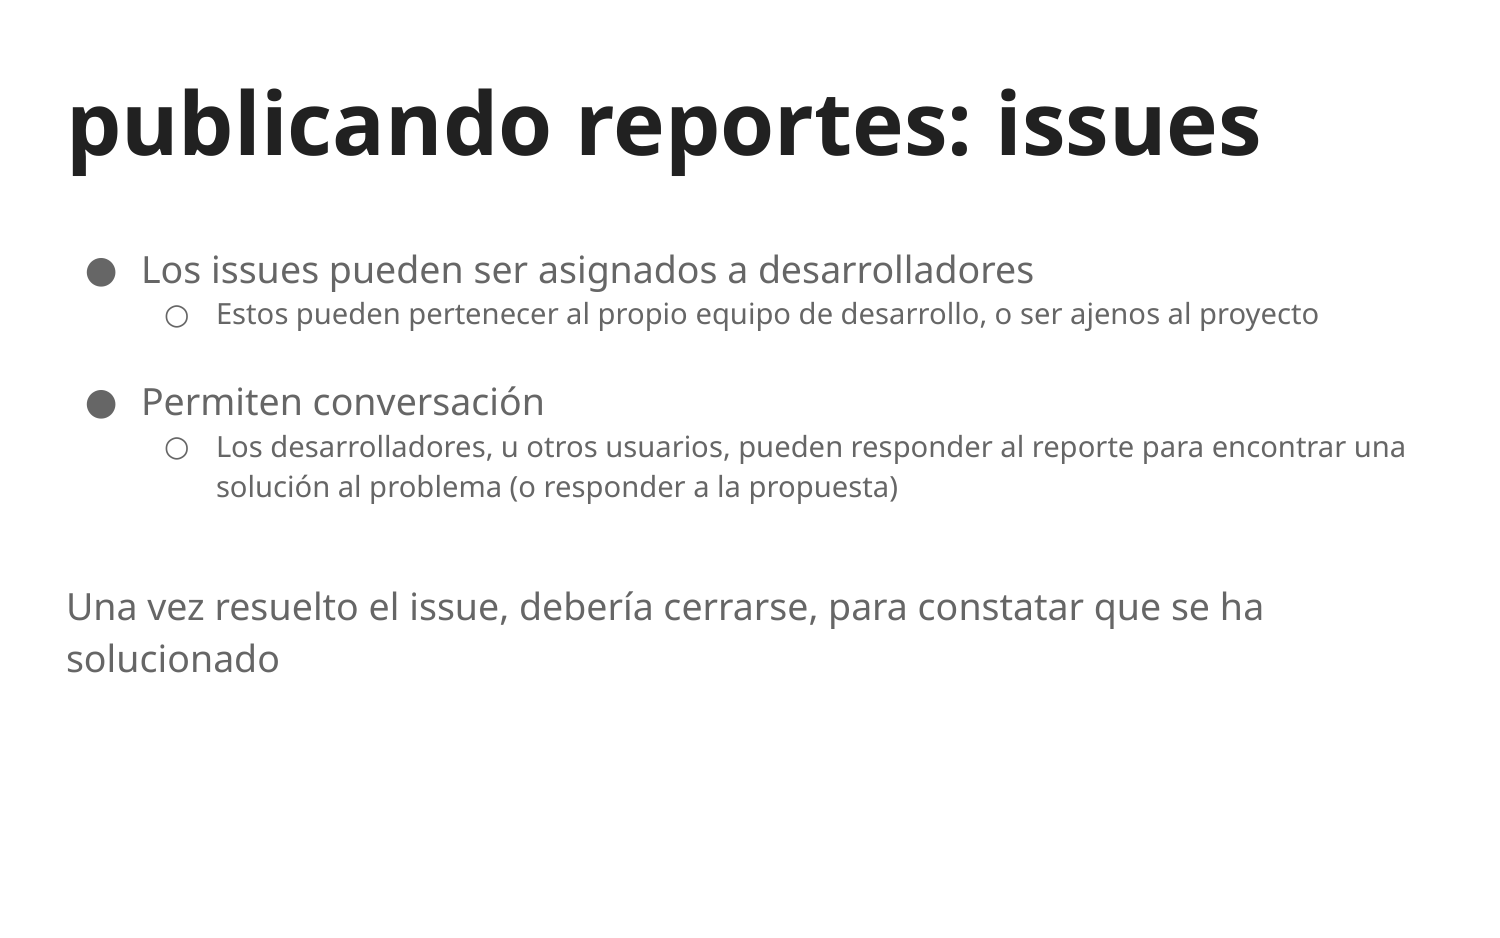

# publicando reportes: issues
Los issues pueden ser asignados a desarrolladores
Estos pueden pertenecer al propio equipo de desarrollo, o ser ajenos al proyecto
Permiten conversación
Los desarrolladores, u otros usuarios, pueden responder al reporte para encontrar una solución al problema (o responder a la propuesta)
Una vez resuelto el issue, debería cerrarse, para constatar que se ha solucionado